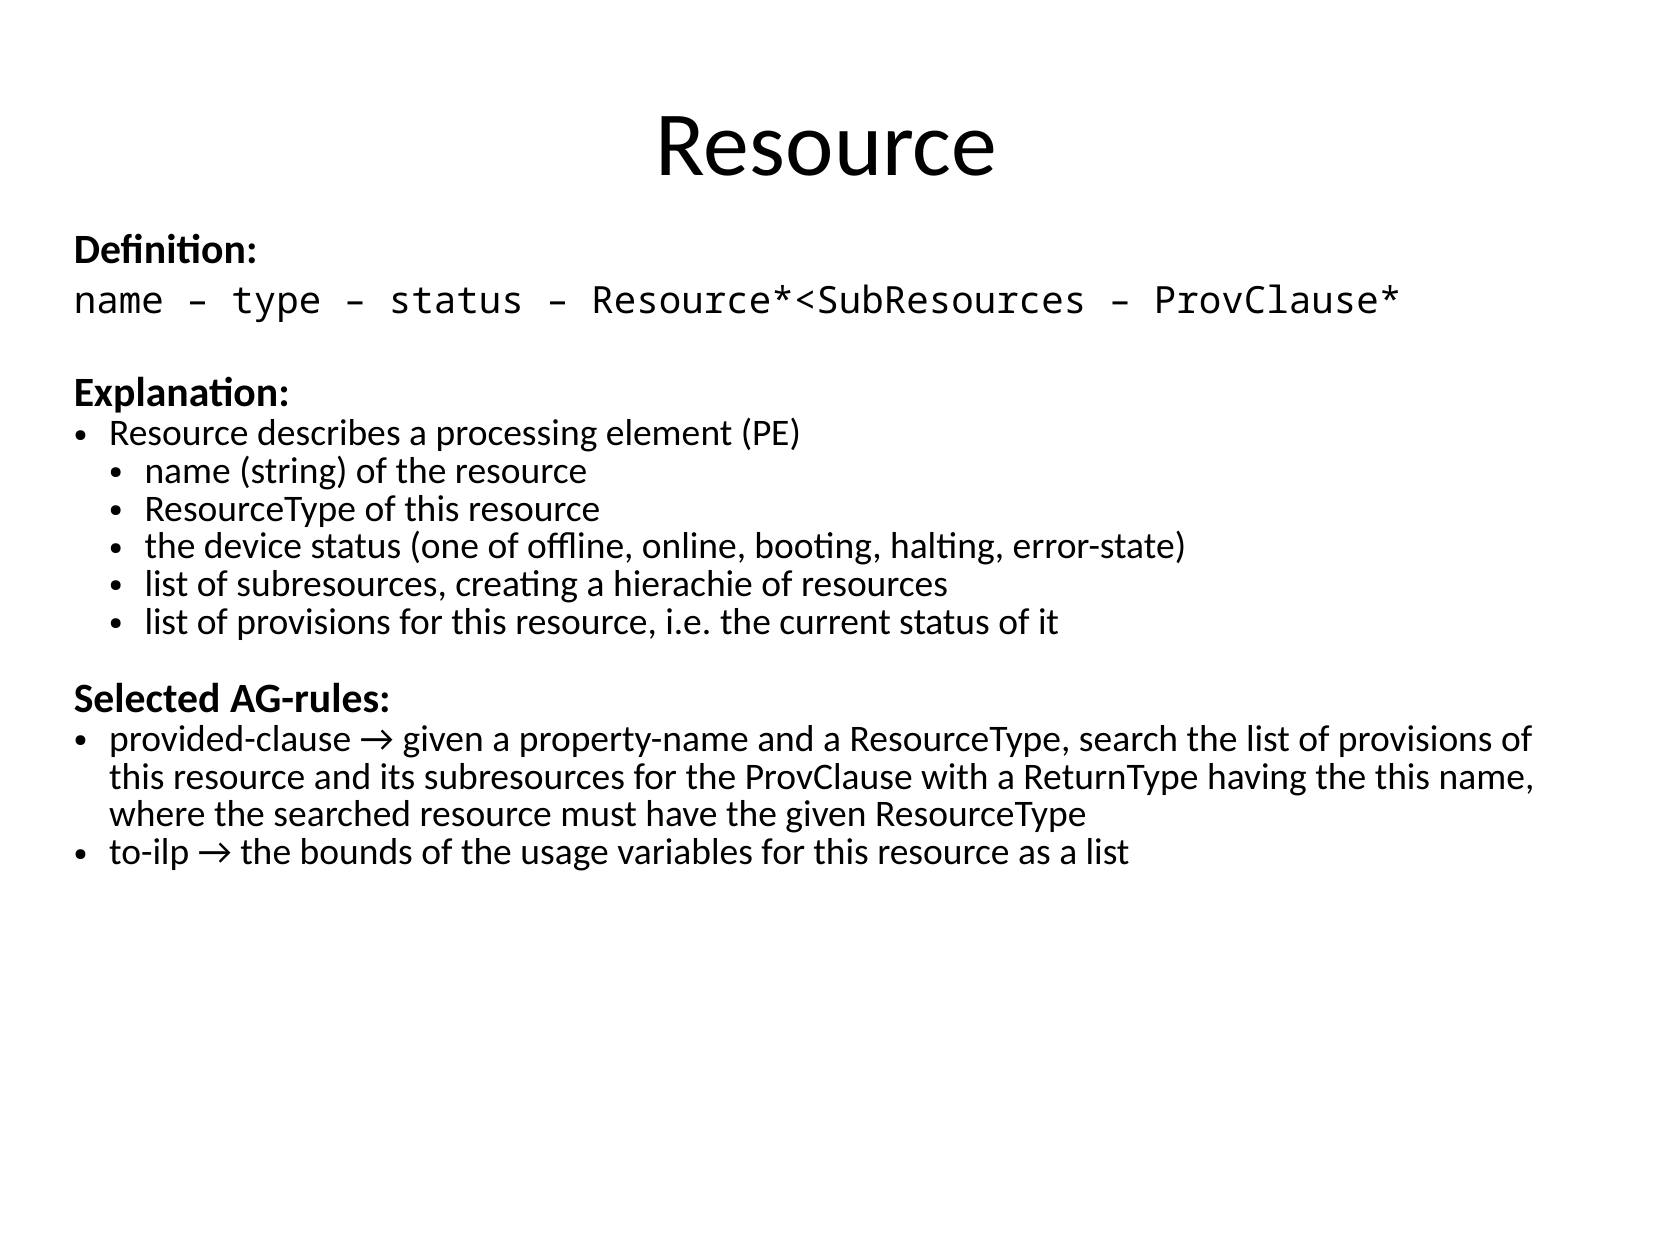

# Resource
Definition:
name – type – status – Resource*<SubResources – ProvClause*
Explanation:
Resource describes a processing element (PE)
name (string) of the resource
ResourceType of this resource
the device status (one of offline, online, booting, halting, error-state)
list of subresources, creating a hierachie of resources
list of provisions for this resource, i.e. the current status of it
Selected AG-rules:
provided-clause → given a property-name and a ResourceType, search the list of provisions of this resource and its subresources for the ProvClause with a ReturnType having the this name, where the searched resource must have the given ResourceType
to-ilp → the bounds of the usage variables for this resource as a list